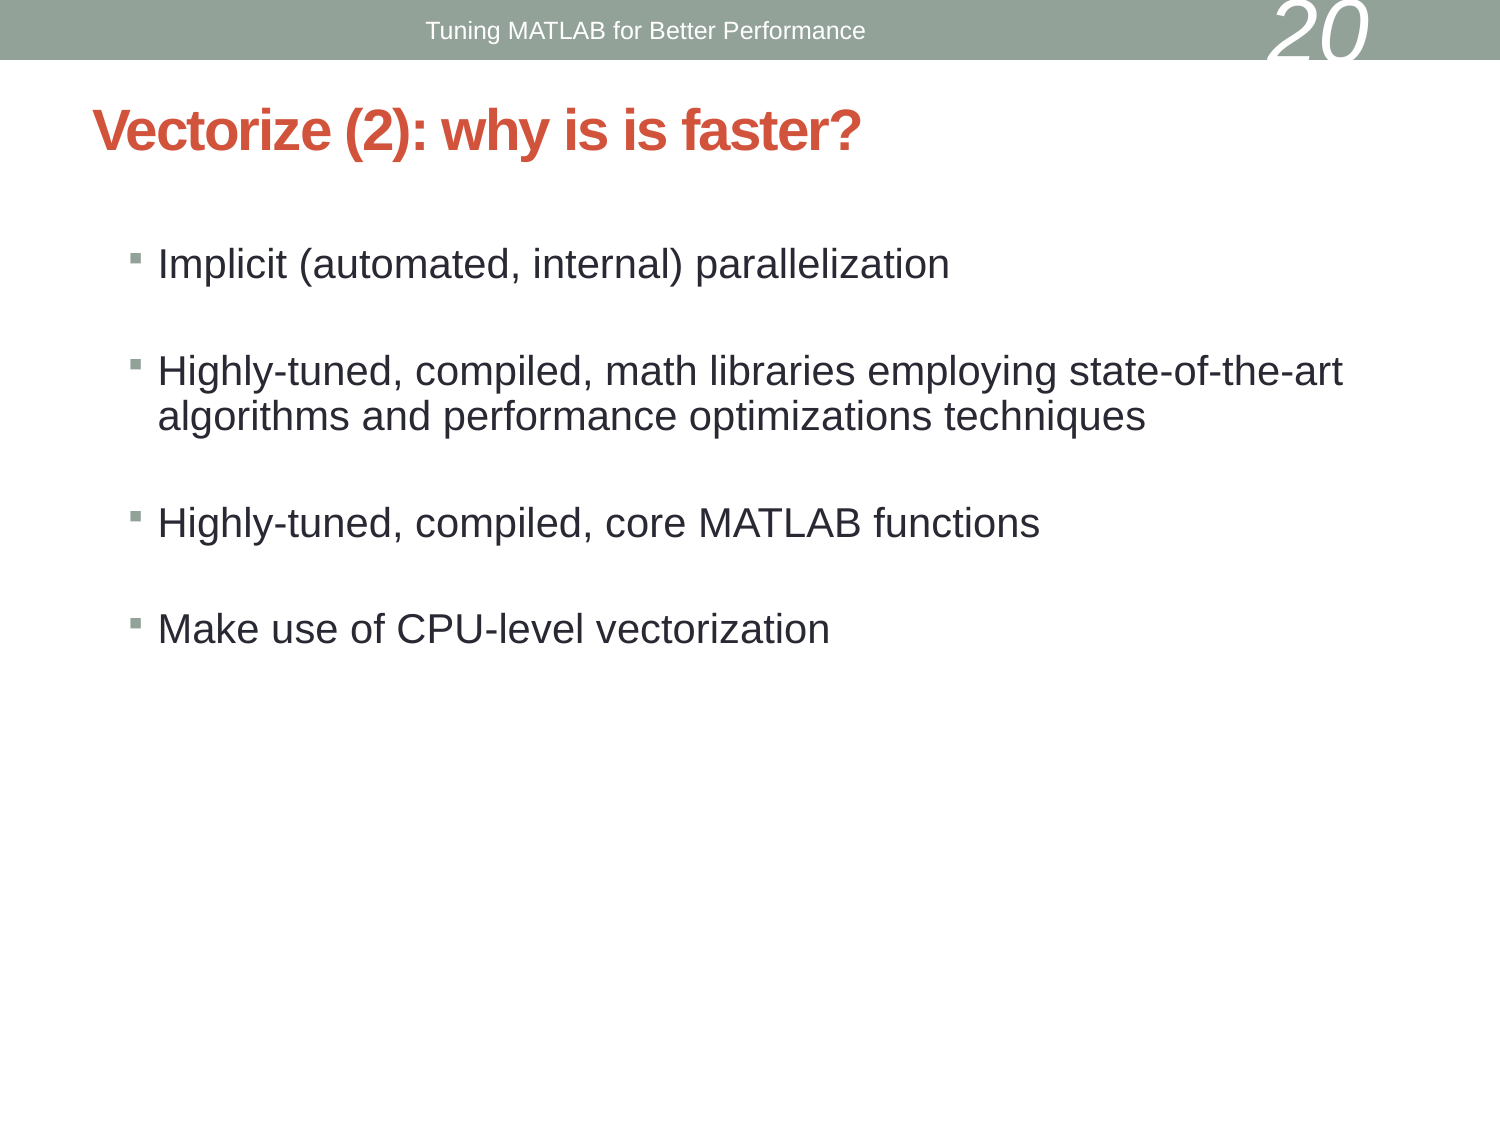

Tuning MATLAB for Better Performance
# Vectorize (2): why is is faster?
Implicit (automated, internal) parallelization
Highly-tuned, compiled, math libraries employing state-of-the-art algorithms and performance optimizations techniques
Highly-tuned, compiled, core MATLAB functions
Make use of CPU-level vectorization